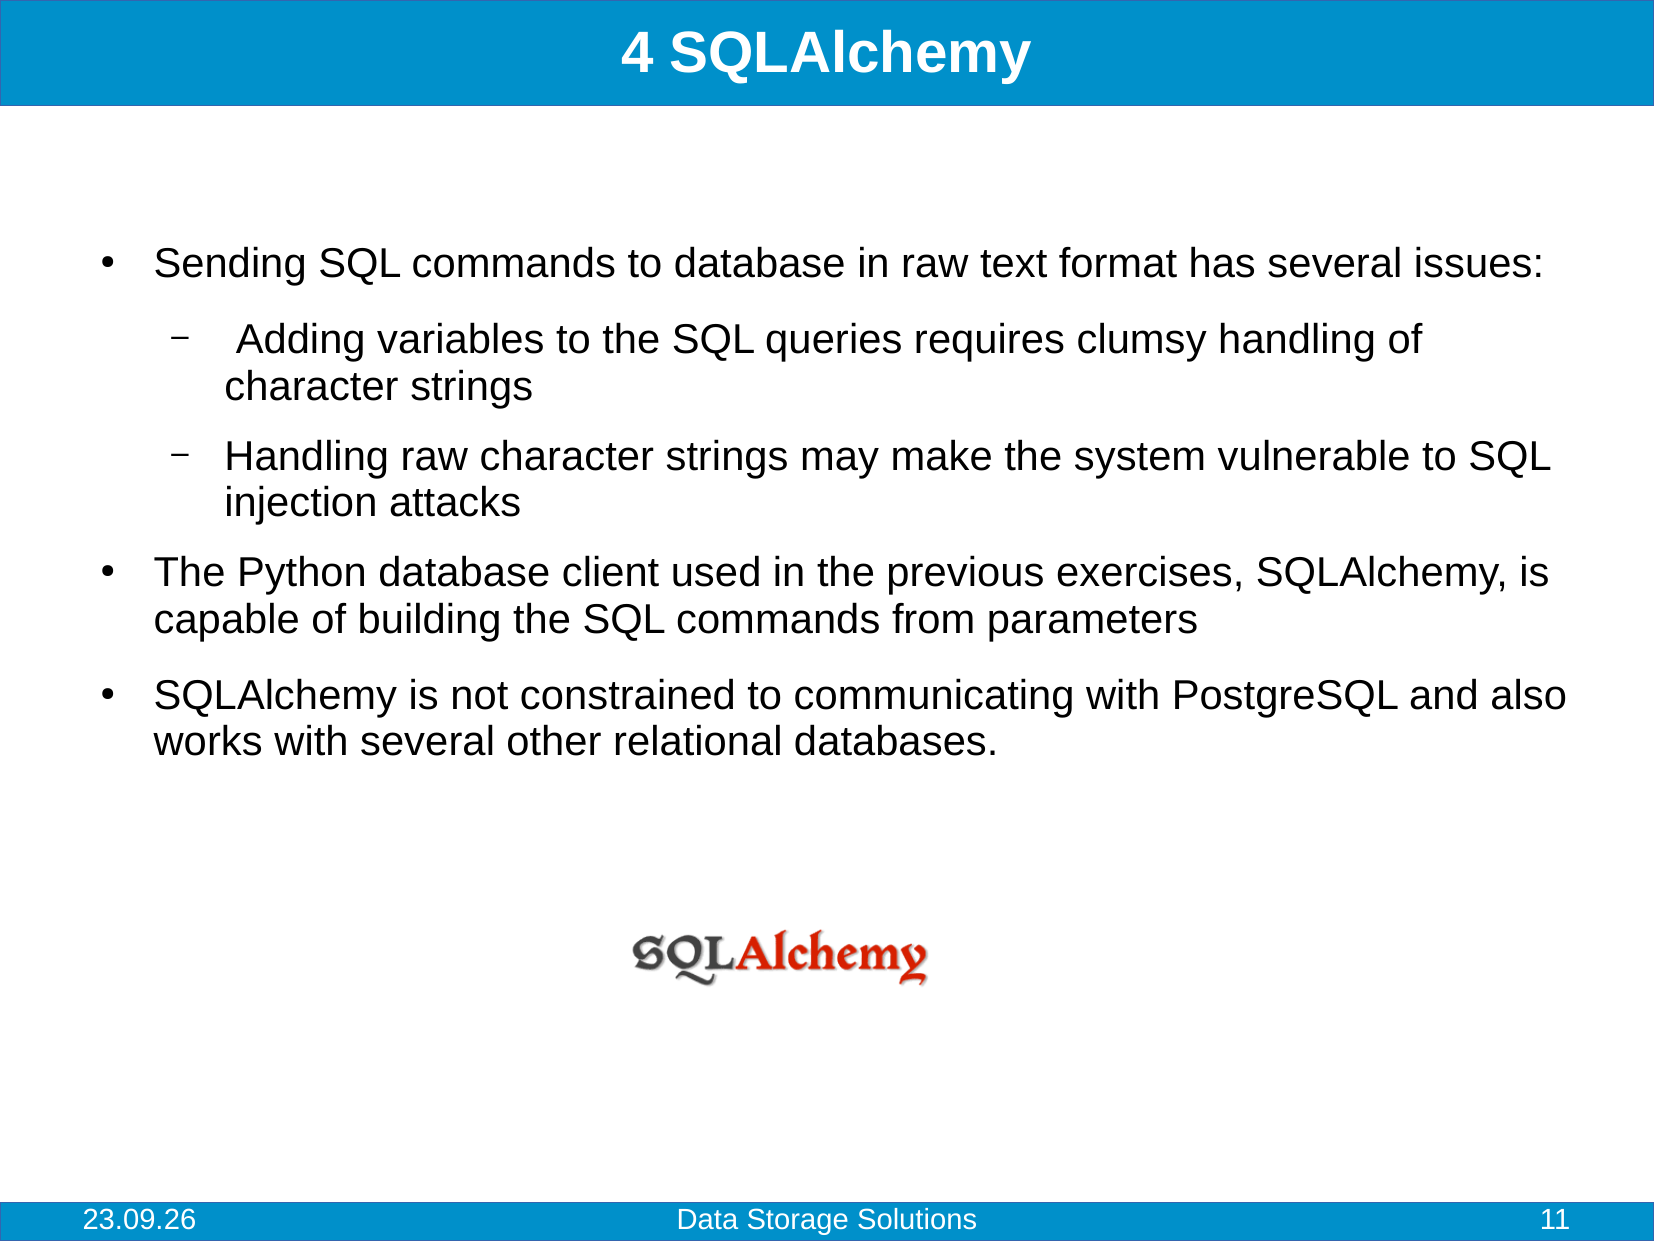

# 4 SQLAlchemy
Sending SQL commands to database in raw text format has several issues:
 Adding variables to the SQL queries requires clumsy handling of character strings
Handling raw character strings may make the system vulnerable to SQL injection attacks
The Python database client used in the previous exercises, SQLAlchemy, is capable of building the SQL commands from parameters
SQLAlchemy is not constrained to communicating with PostgreSQL and also works with several other relational databases.
Data Storage Solutions
11